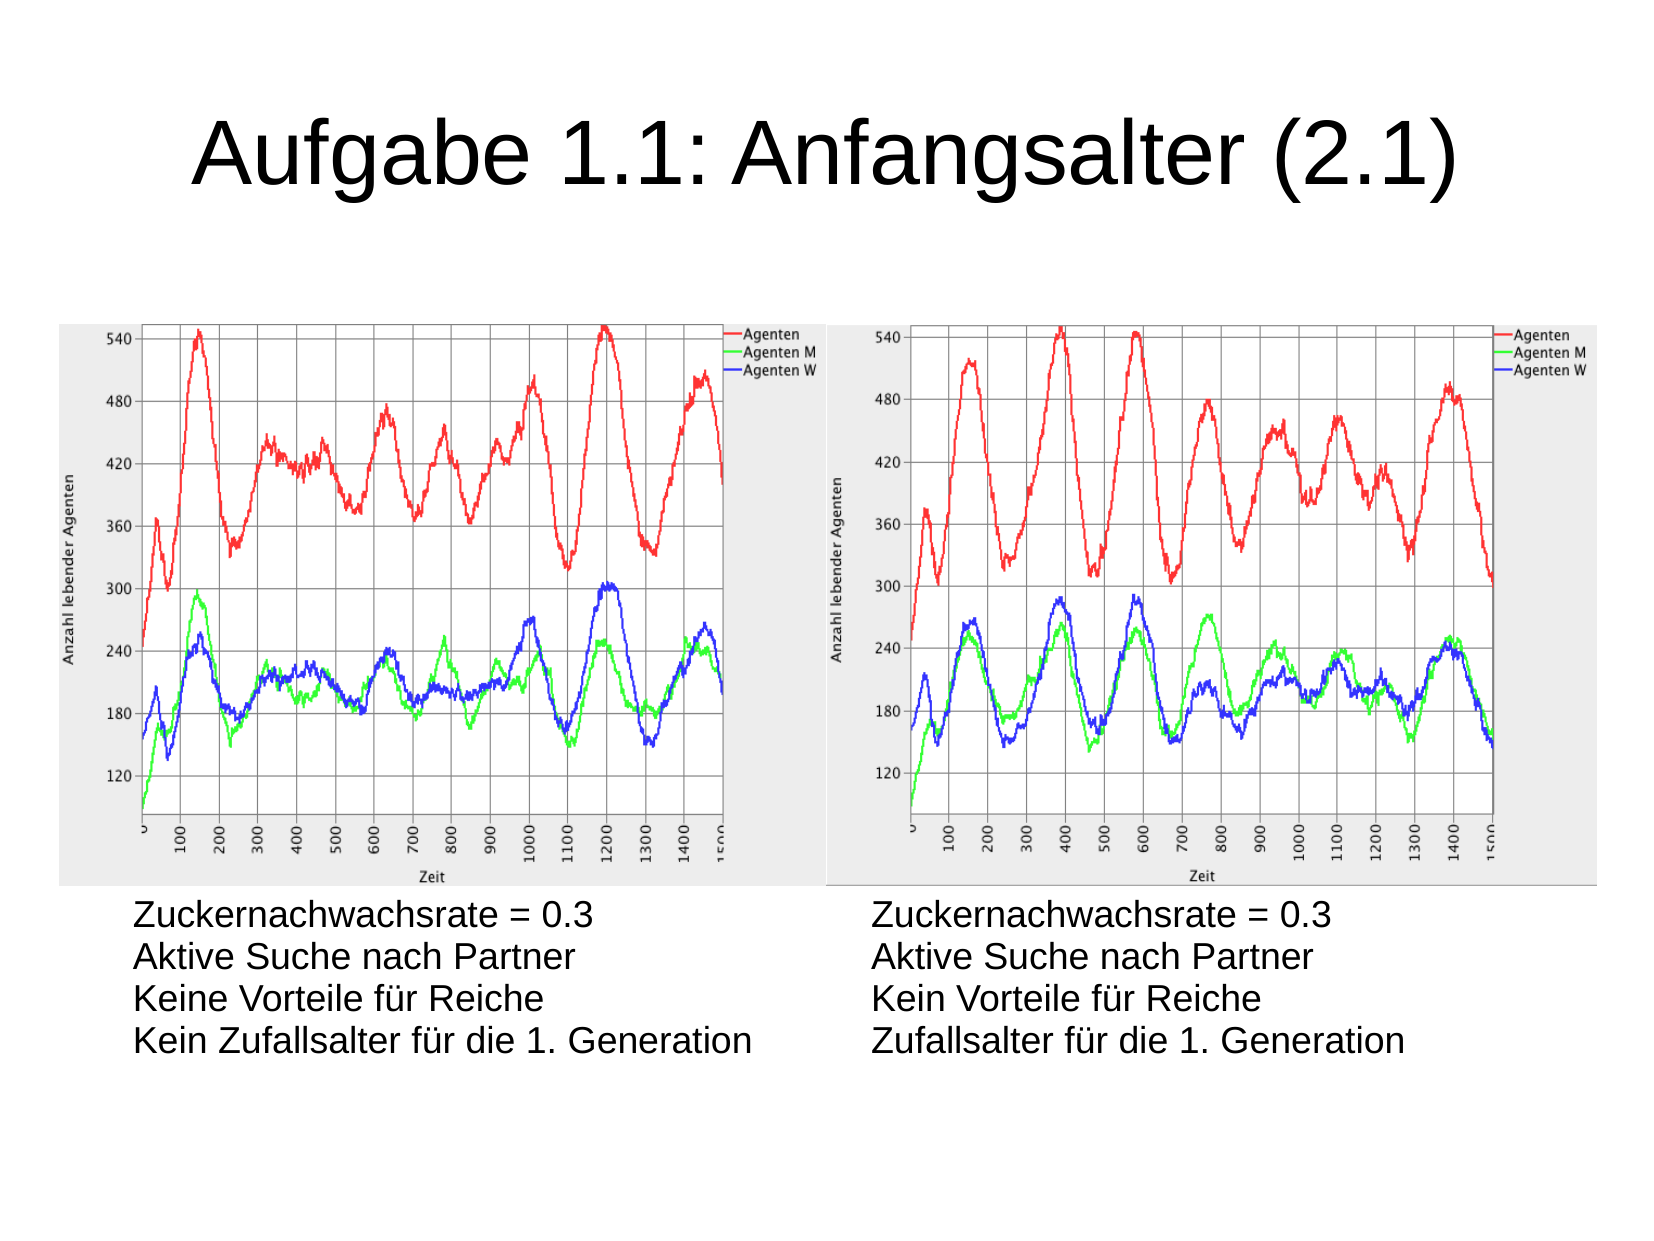

# Aufgabe 1.1: Anfangsalter (2.1)
Zuckernachwachsrate = 0.3
Aktive Suche nach Partner
Keine Vorteile für Reiche
Kein Zufallsalter für die 1. Generation
Zuckernachwachsrate = 0.3
Aktive Suche nach Partner
Kein Vorteile für Reiche
Zufallsalter für die 1. Generation